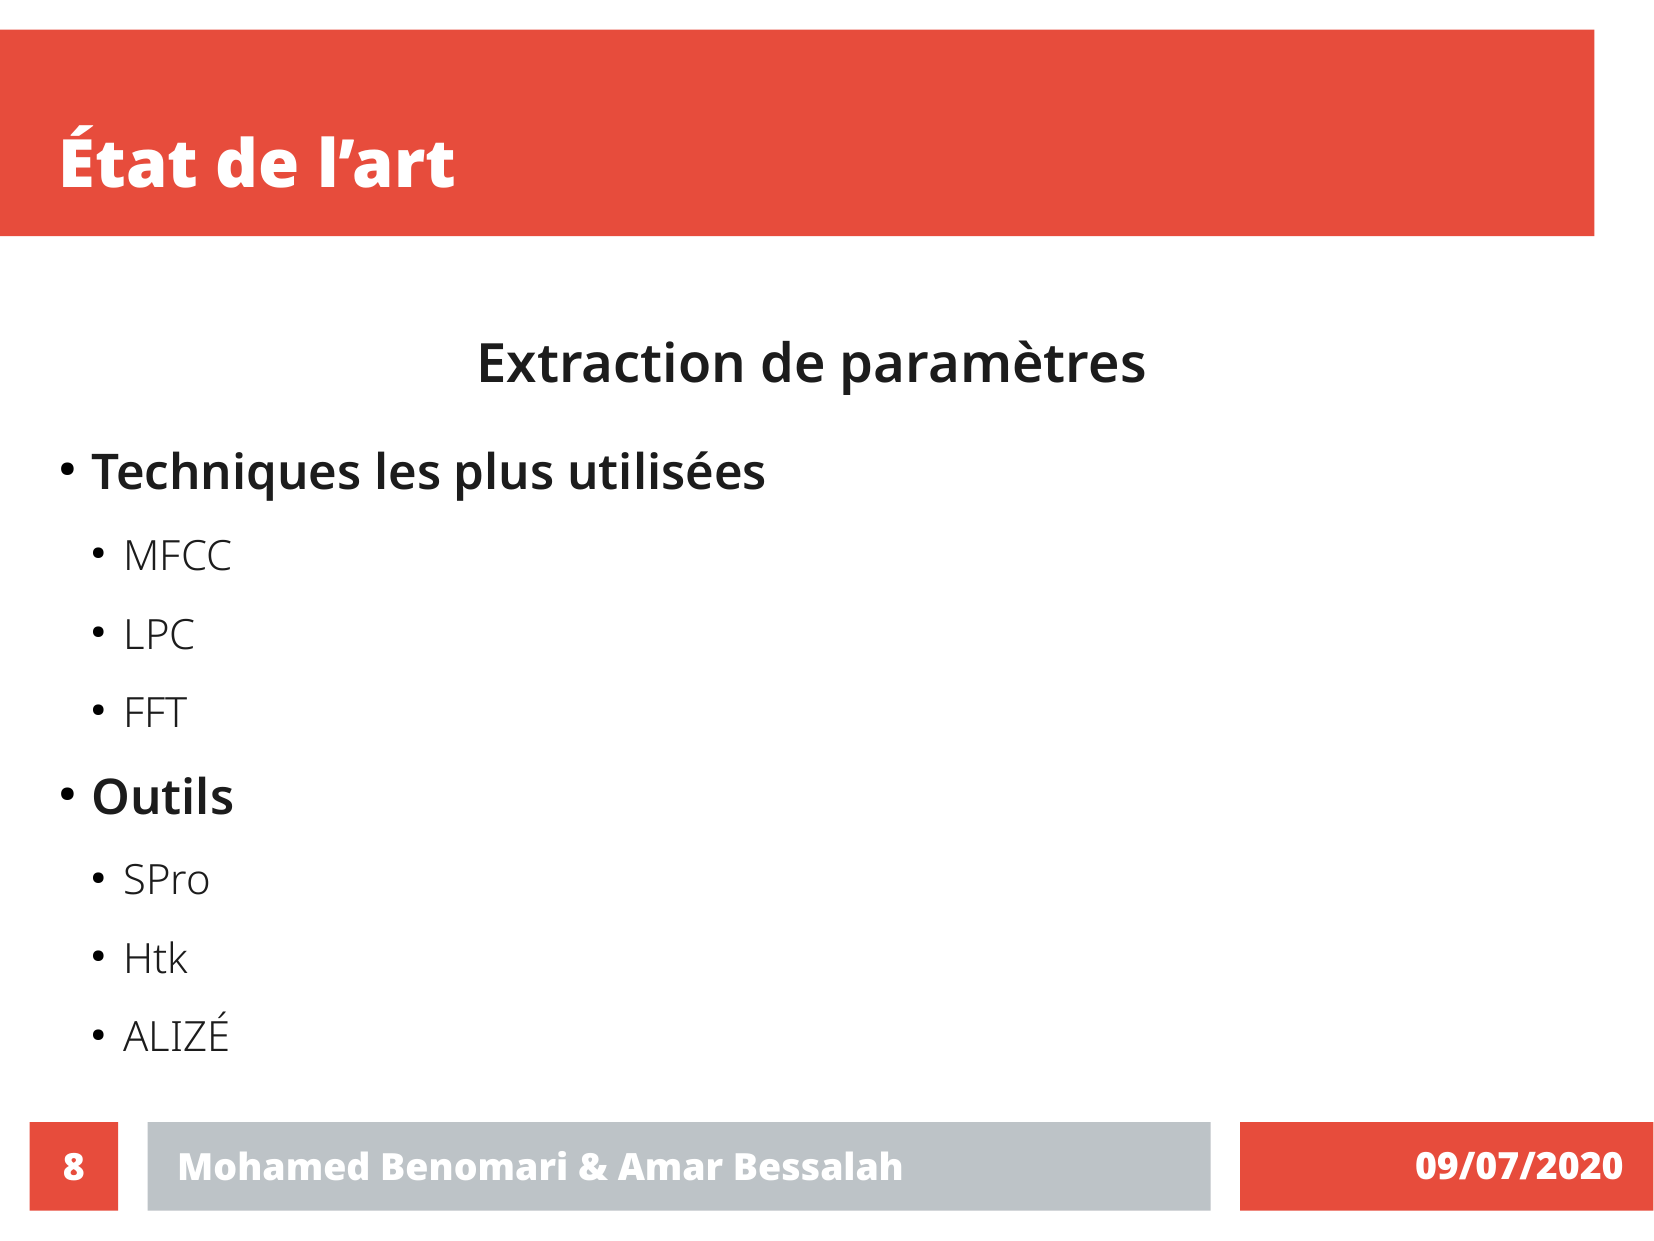

# État de l’art
Extraction de paramètres
Techniques les plus utilisées
MFCC
LPC
FFT
Outils
SPro
Htk
ALIZÉ
8
Mohamed Benomari & Amar Bessalah
09/07/2020